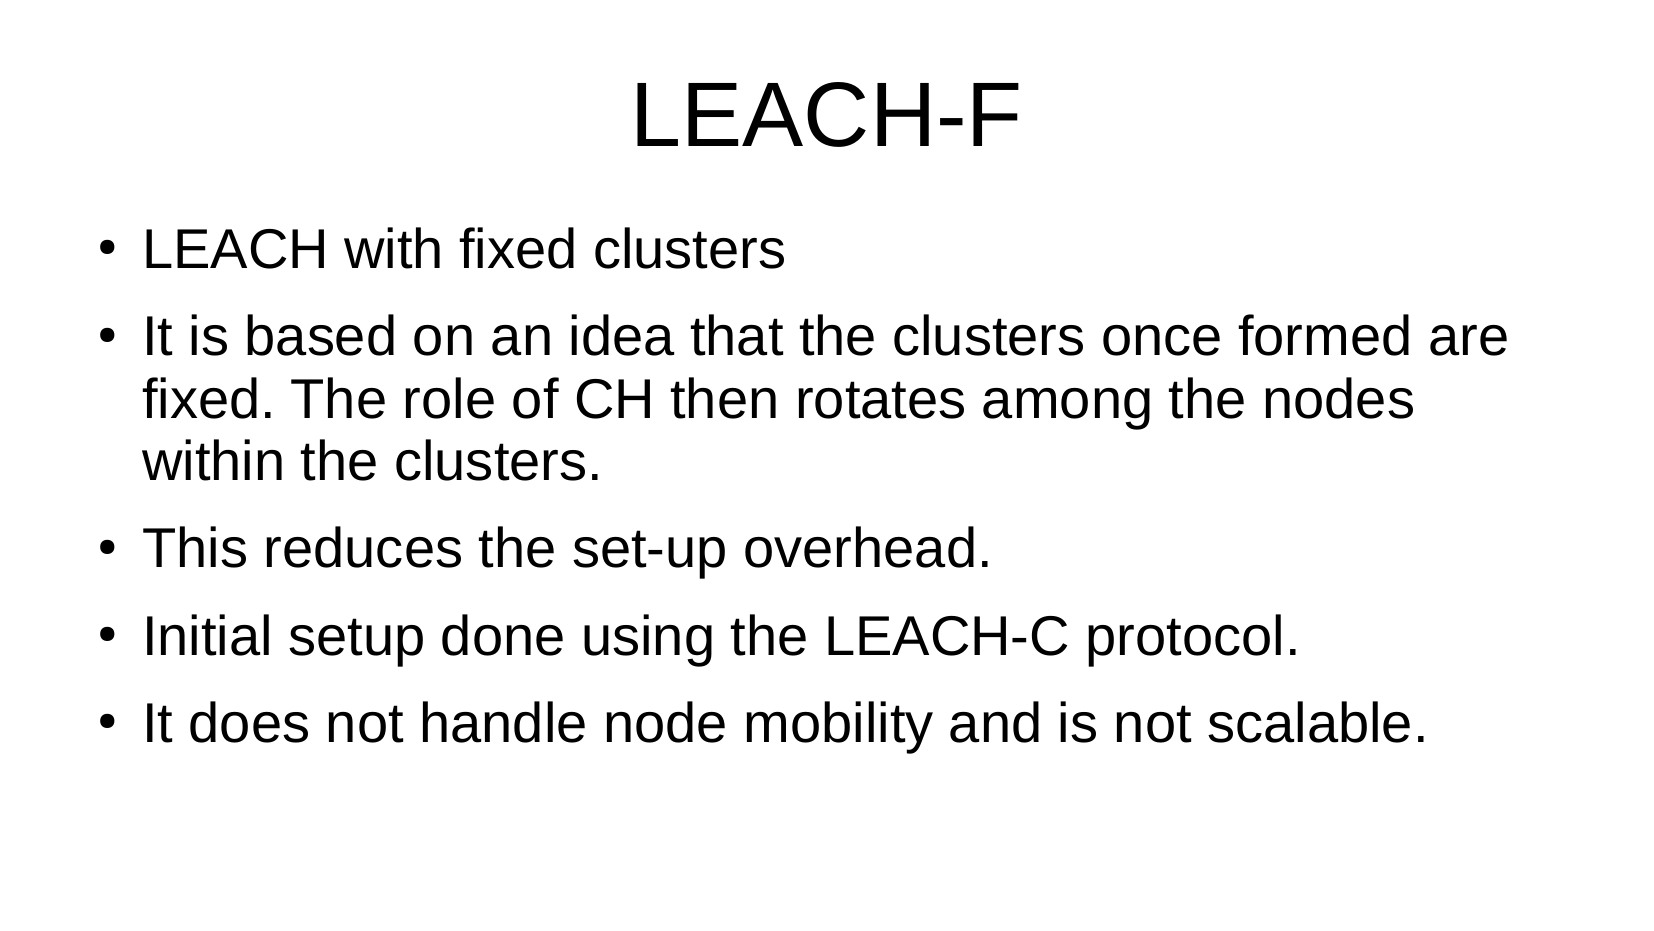

# LEACH-F
LEACH with fixed clusters
It is based on an idea that the clusters once formed are fixed. The role of CH then rotates among the nodes within the clusters.
This reduces the set-up overhead.
Initial setup done using the LEACH-C protocol.
It does not handle node mobility and is not scalable.